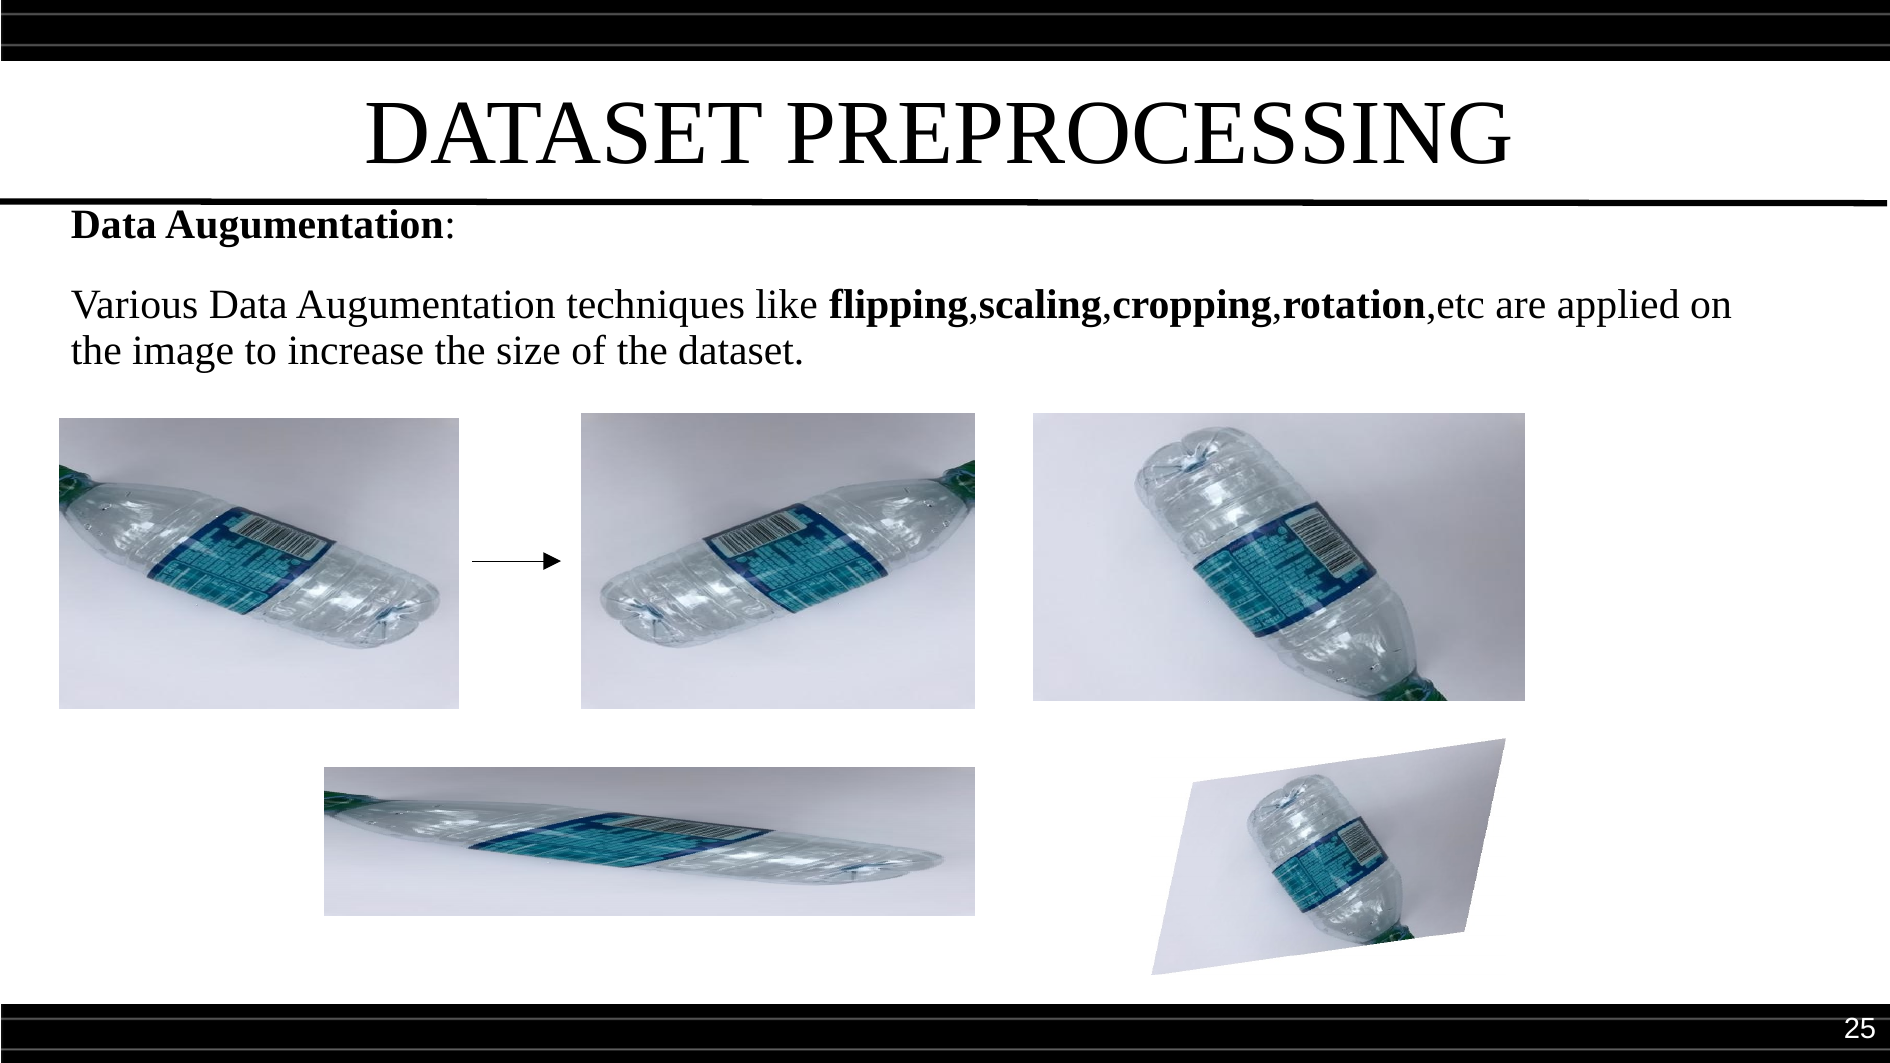

# DATASET PREPROCESSING
Data Augumentation:
Various Data Augumentation techniques like flipping,scaling,cropping,rotation,etc are applied on the image to increase the size of the dataset.